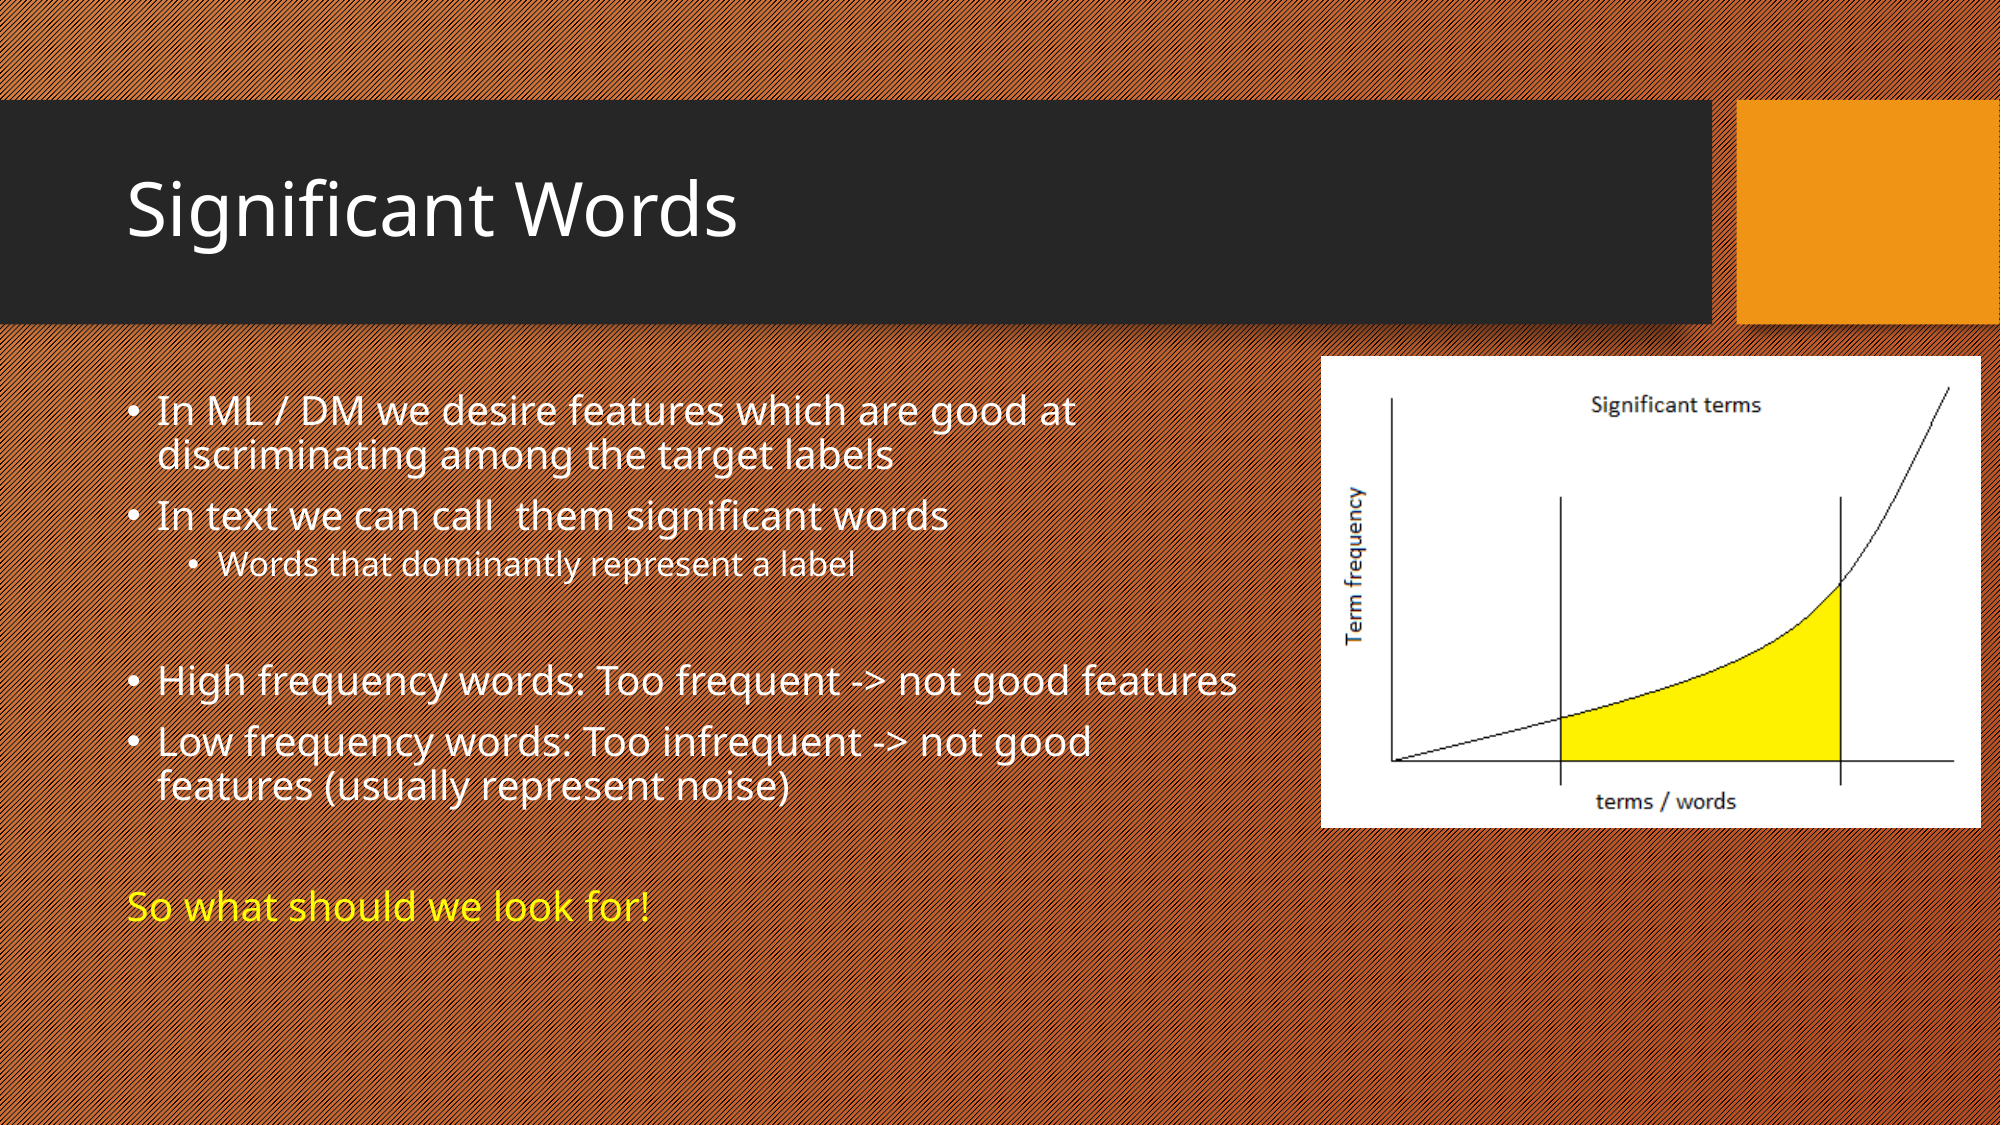

# Significant Words
In ML / DM we desire features which are good at discriminating among the target labels
In text we can call them significant words
Words that dominantly represent a label
High frequency words: Too frequent -> not good features
Low frequency words: Too infrequent -> not good features (usually represent noise)
So what should we look for!